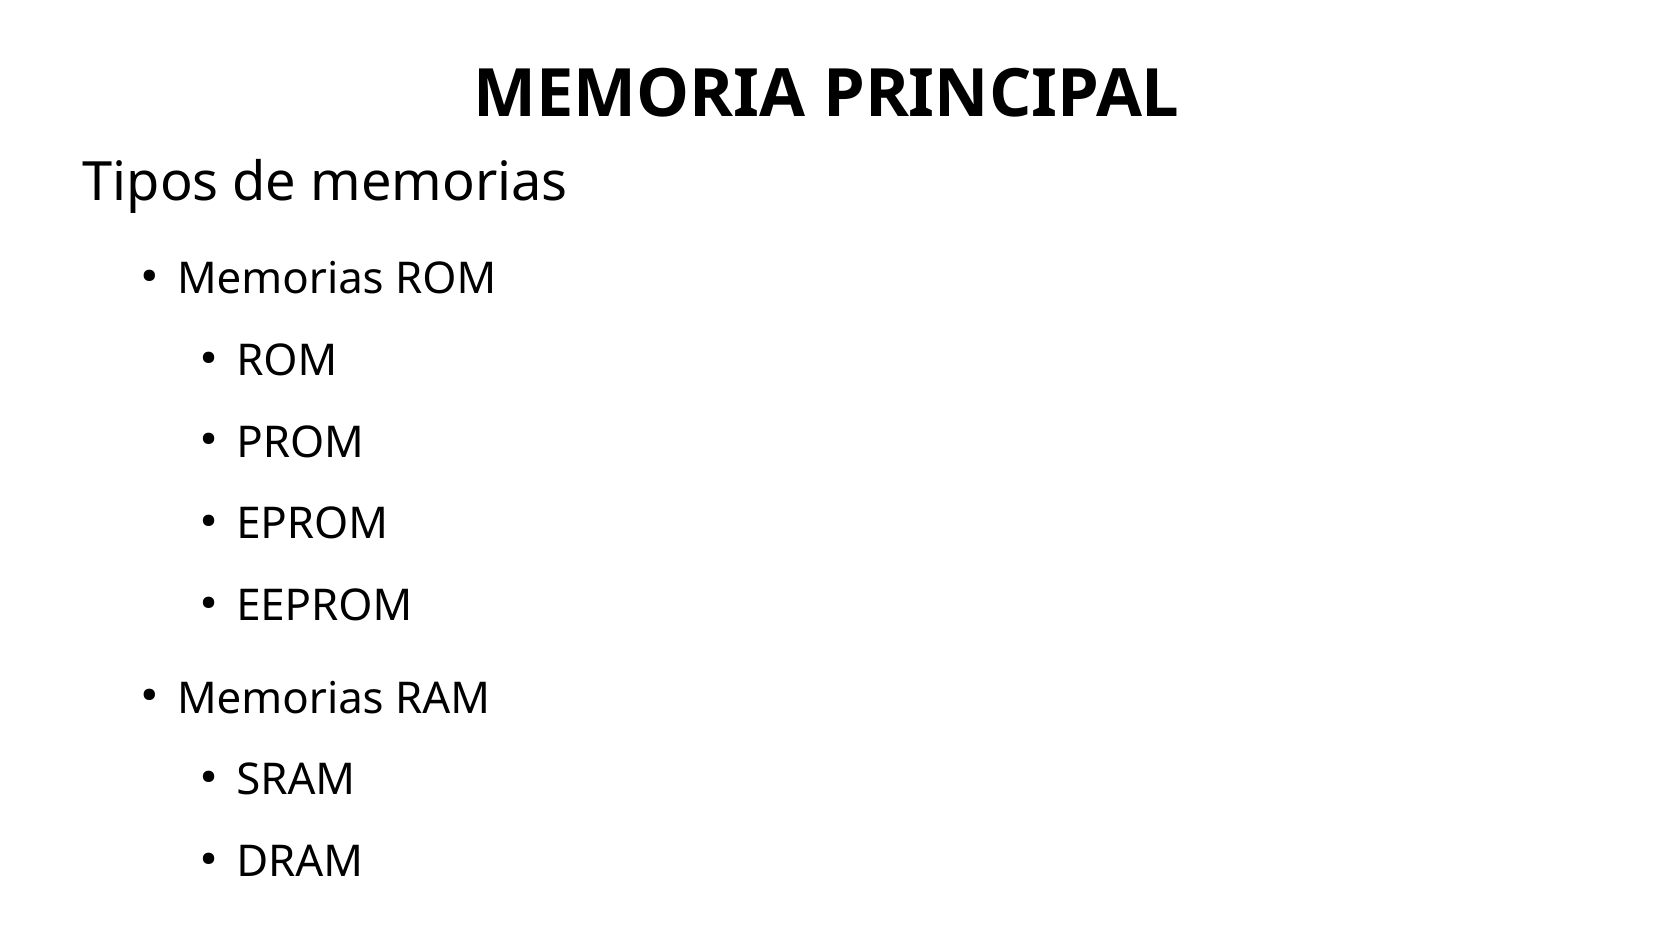

# MEMORIA PRINCIPAL
Tipos de memorias
Memorias ROM
ROM
PROM
EPROM
EEPROM
Memorias RAM
SRAM
DRAM